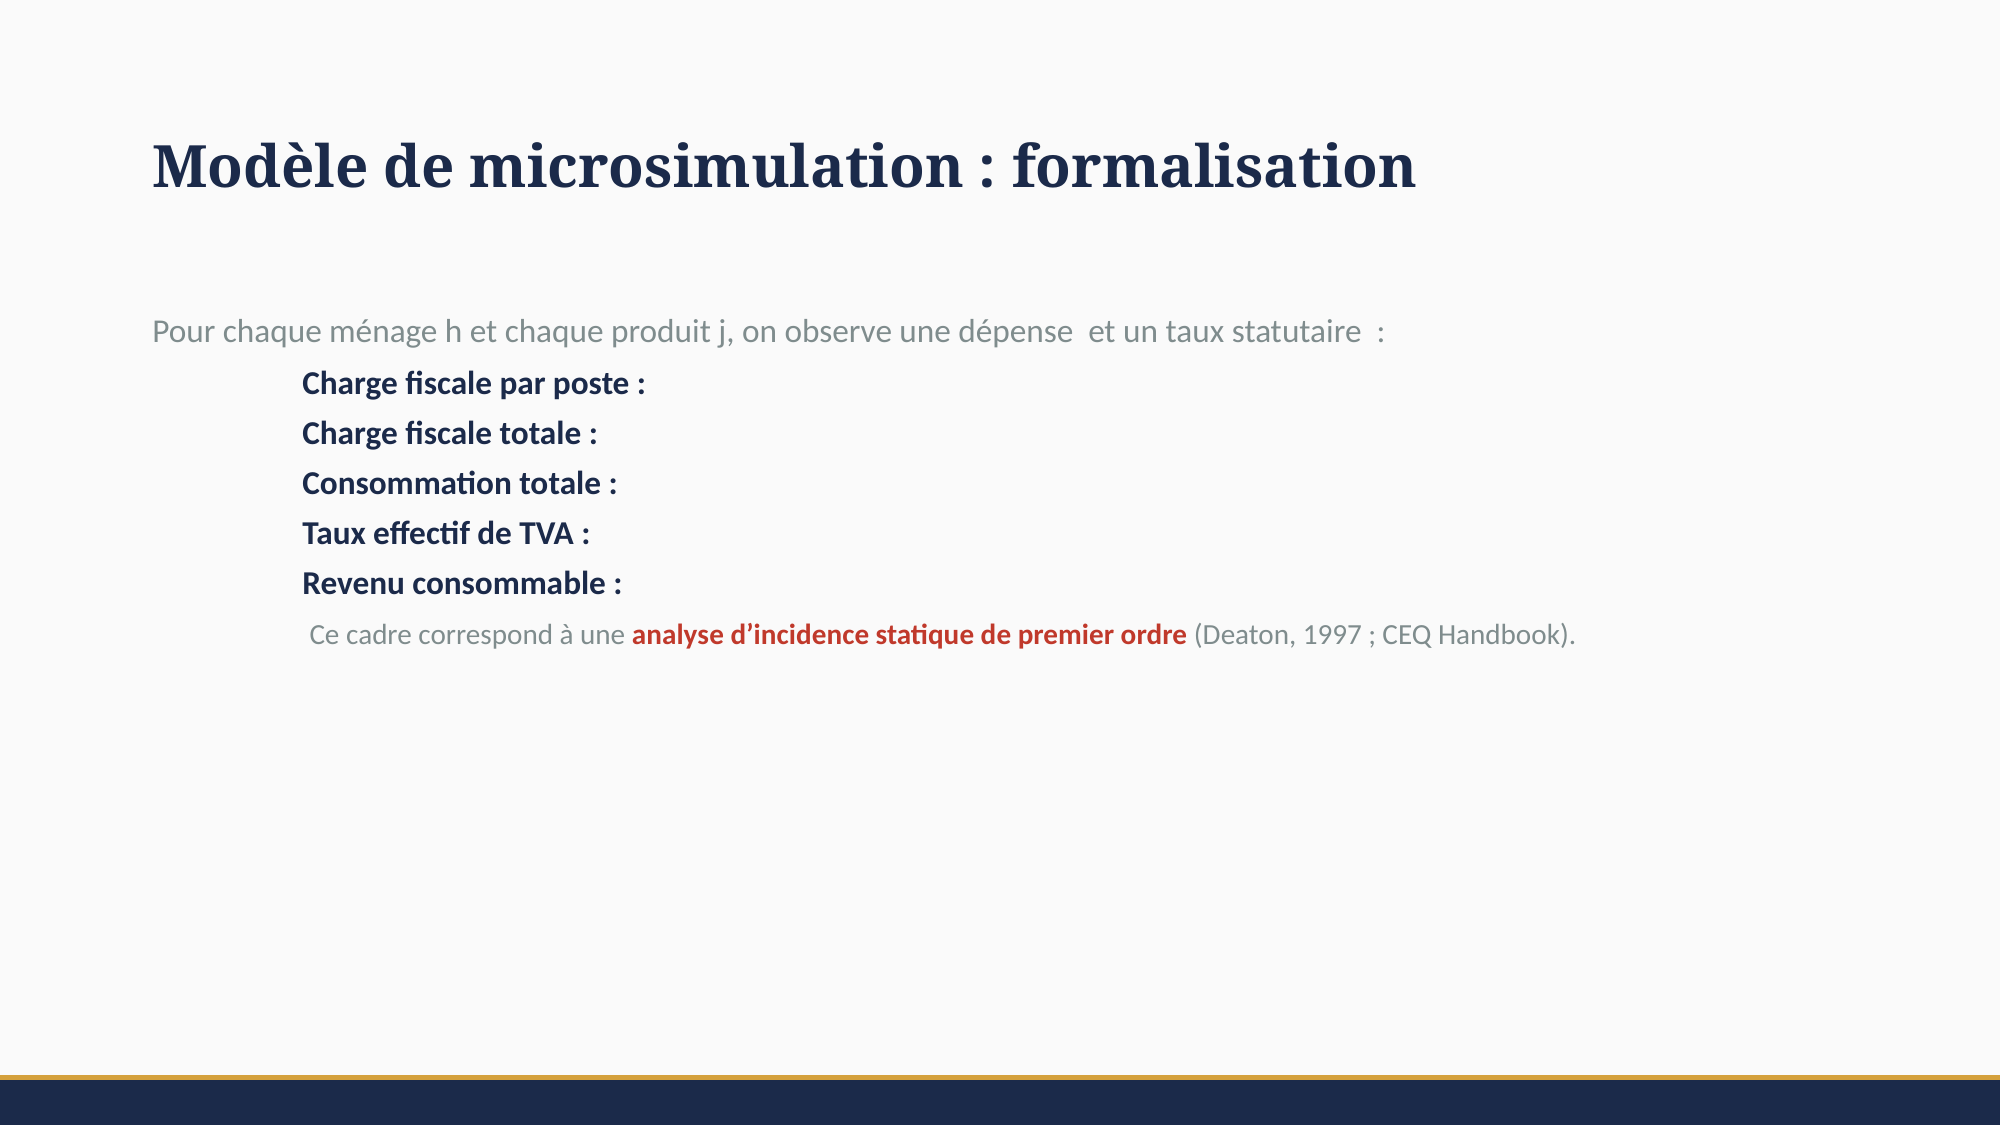

# Modèle de microsimulation : formalisation
Pour chaque ménage h et chaque produit j, on observe une dépense et un taux statutaire :
Charge fiscale par poste :
Charge fiscale totale :
Consommation totale :
Taux effectif de TVA :
Revenu consommable :
 Ce cadre correspond à une analyse d’incidence statique de premier ordre (Deaton, 1997 ; CEQ Handbook).